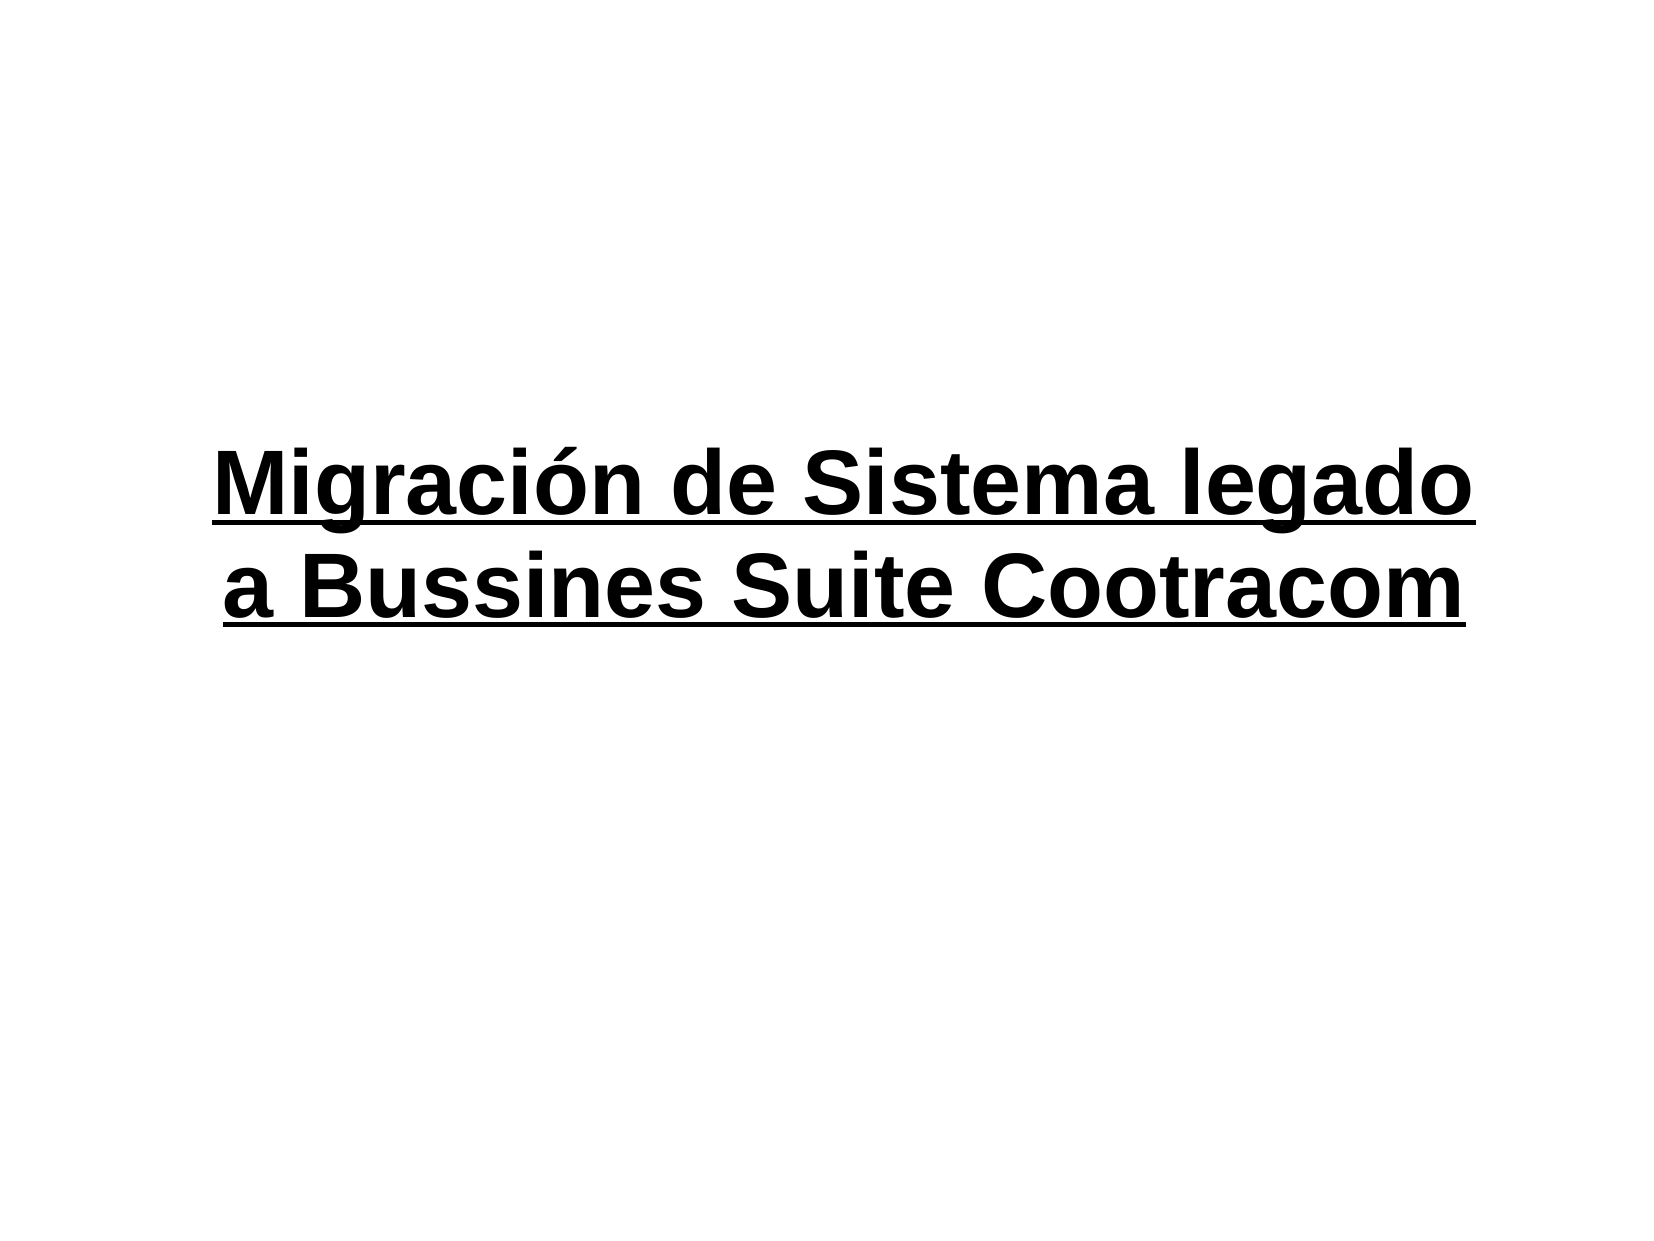

Escenario para Análisis y Discusión
# Migración de Sistema legado a Bussines Suite Cootracom